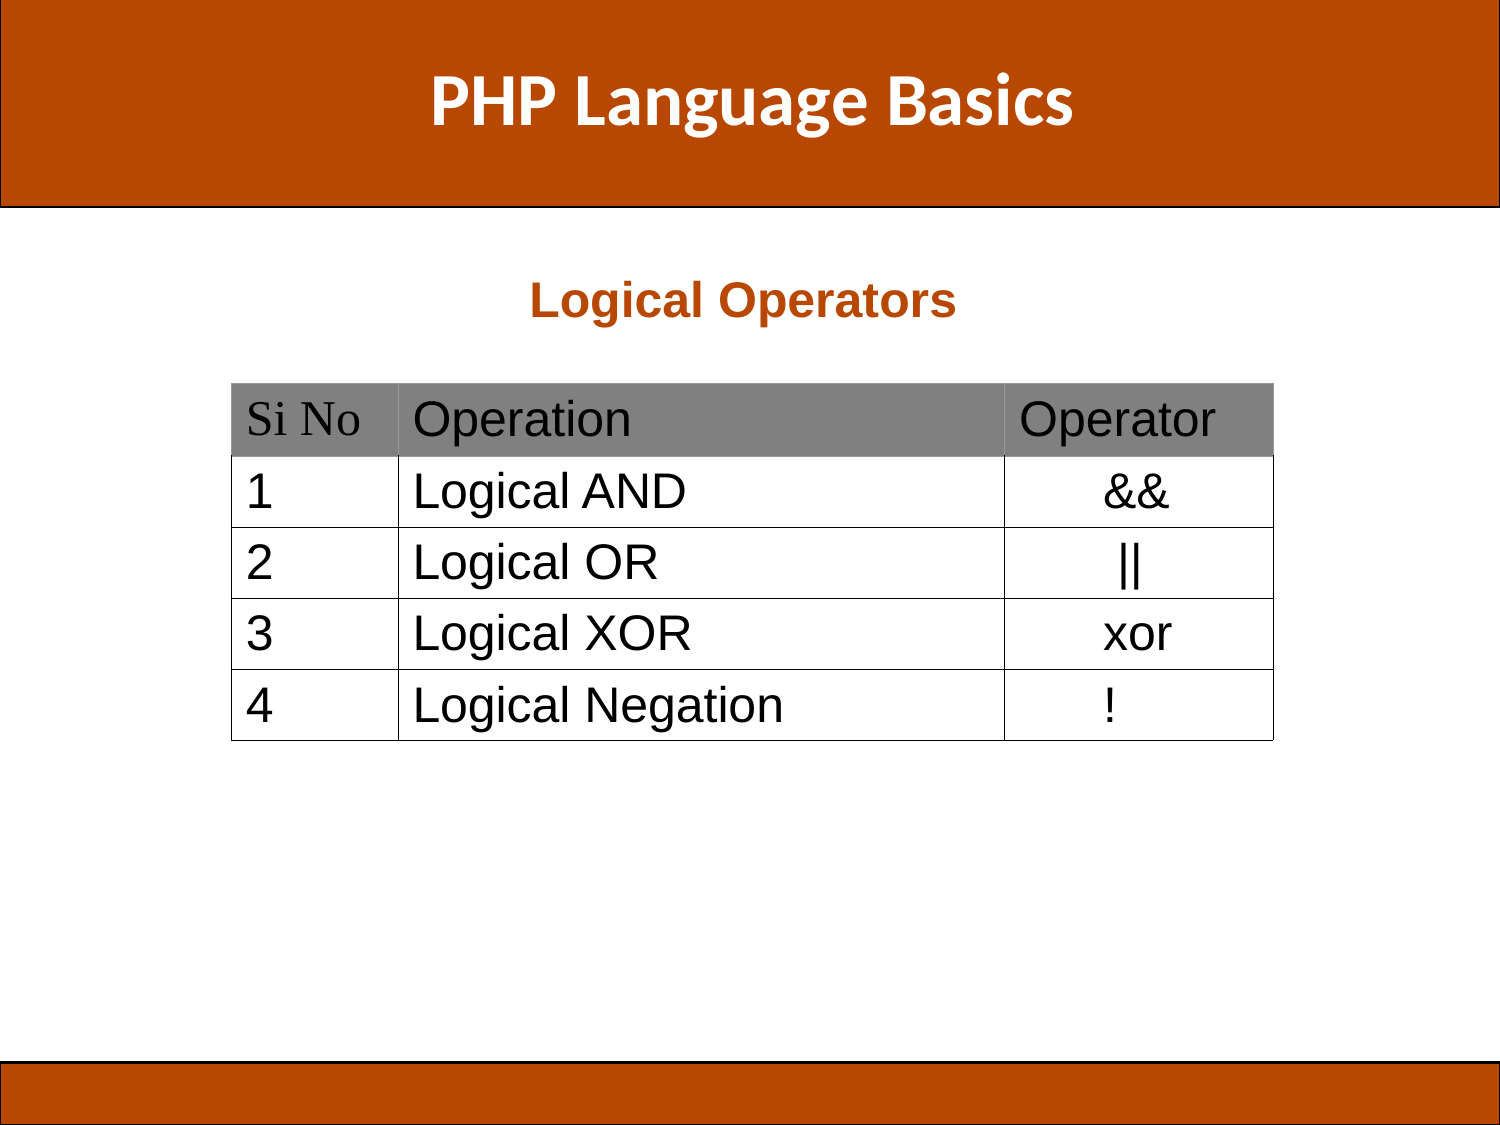

Logical Operators
PHP Language Basics
#
 Logical Operators
| Si No | Operation | Operator |
| --- | --- | --- |
| 1 | Logical AND | && |
| 2 | Logical OR | || |
| 3 | Logical XOR | xor |
| 4 | Logical Negation | ! |